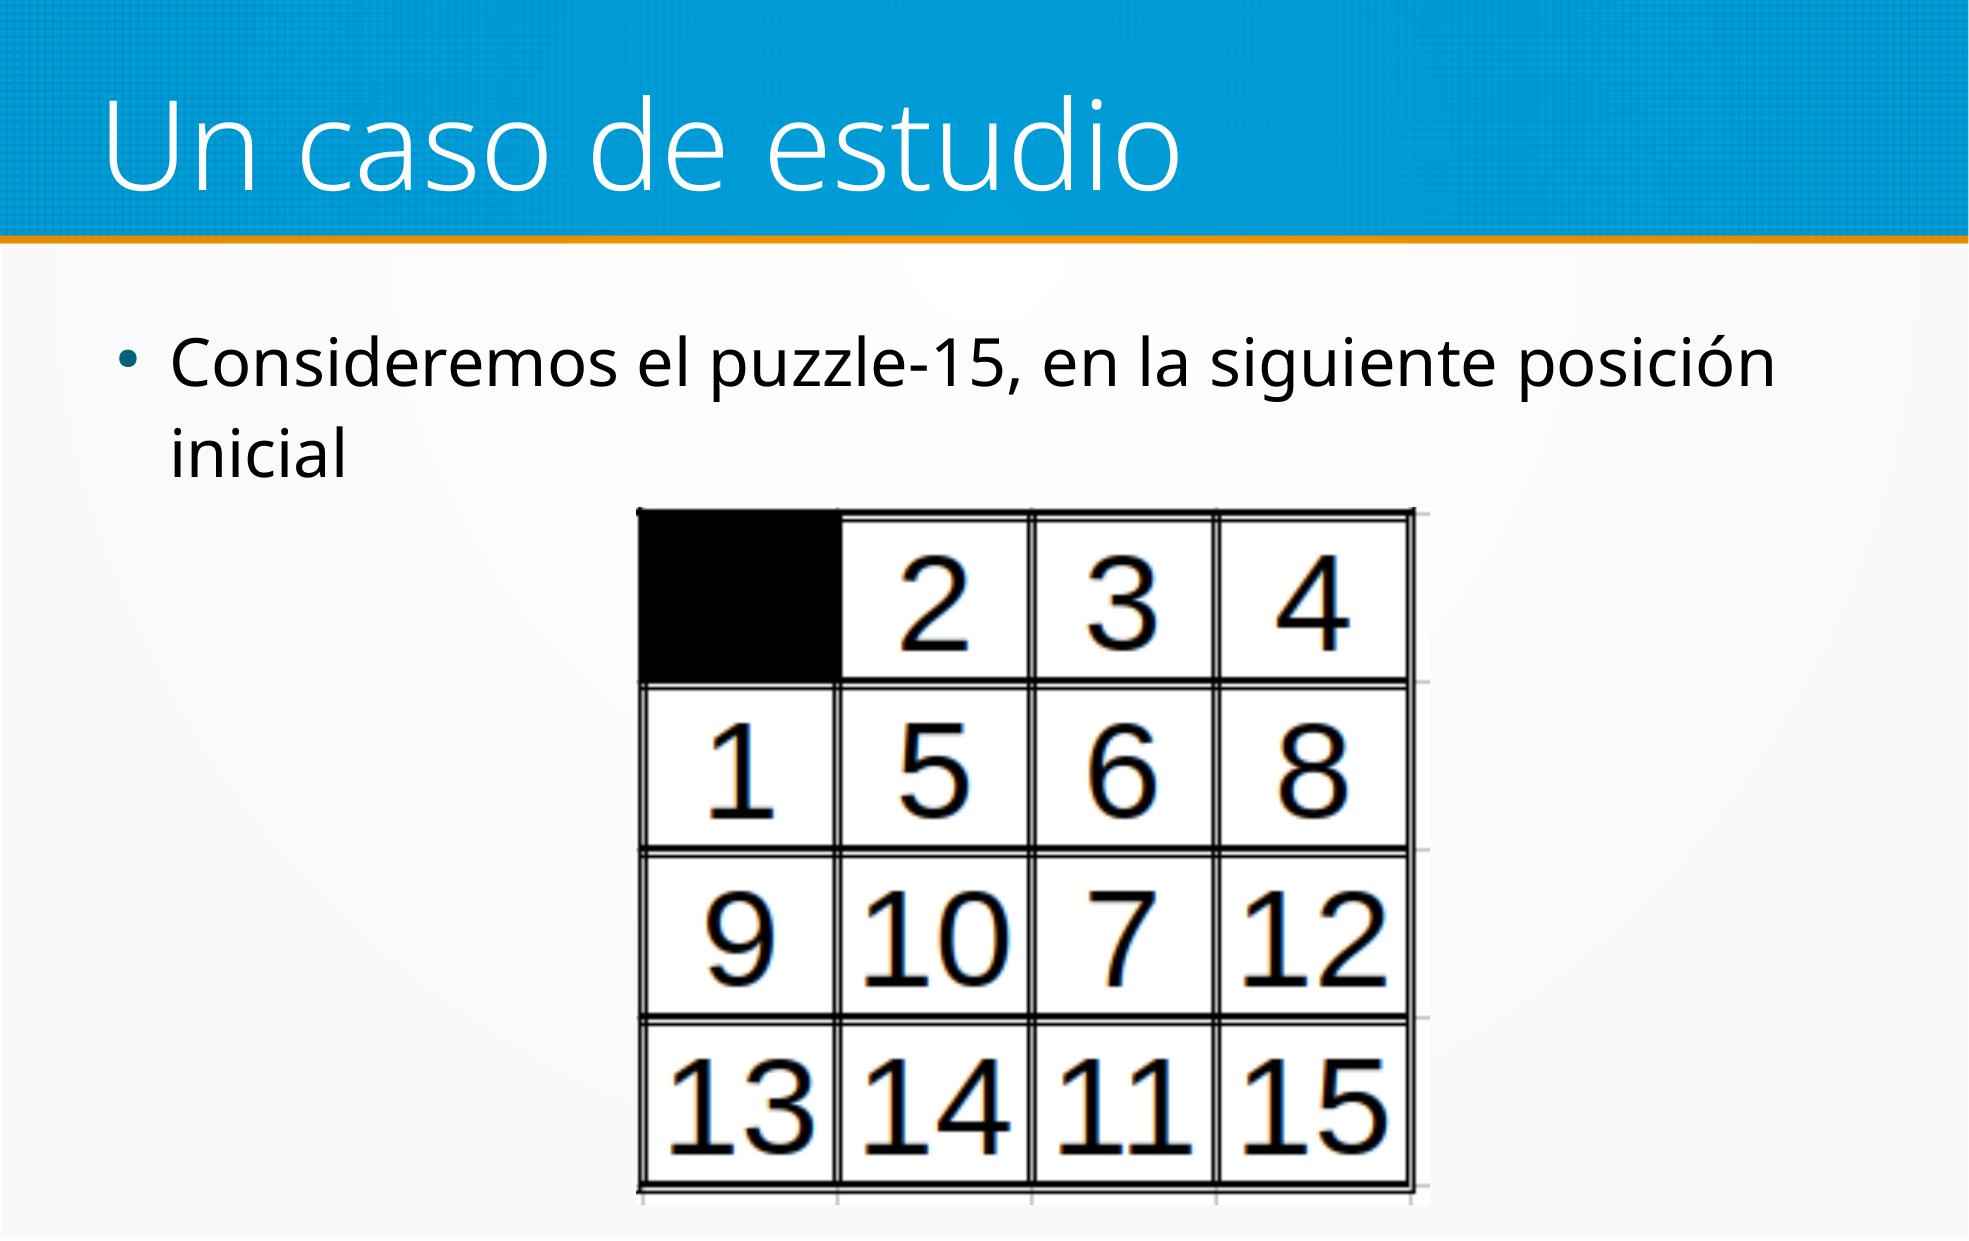

# Un caso de estudio
Consideremos el puzzle-15, en la siguiente posición inicial